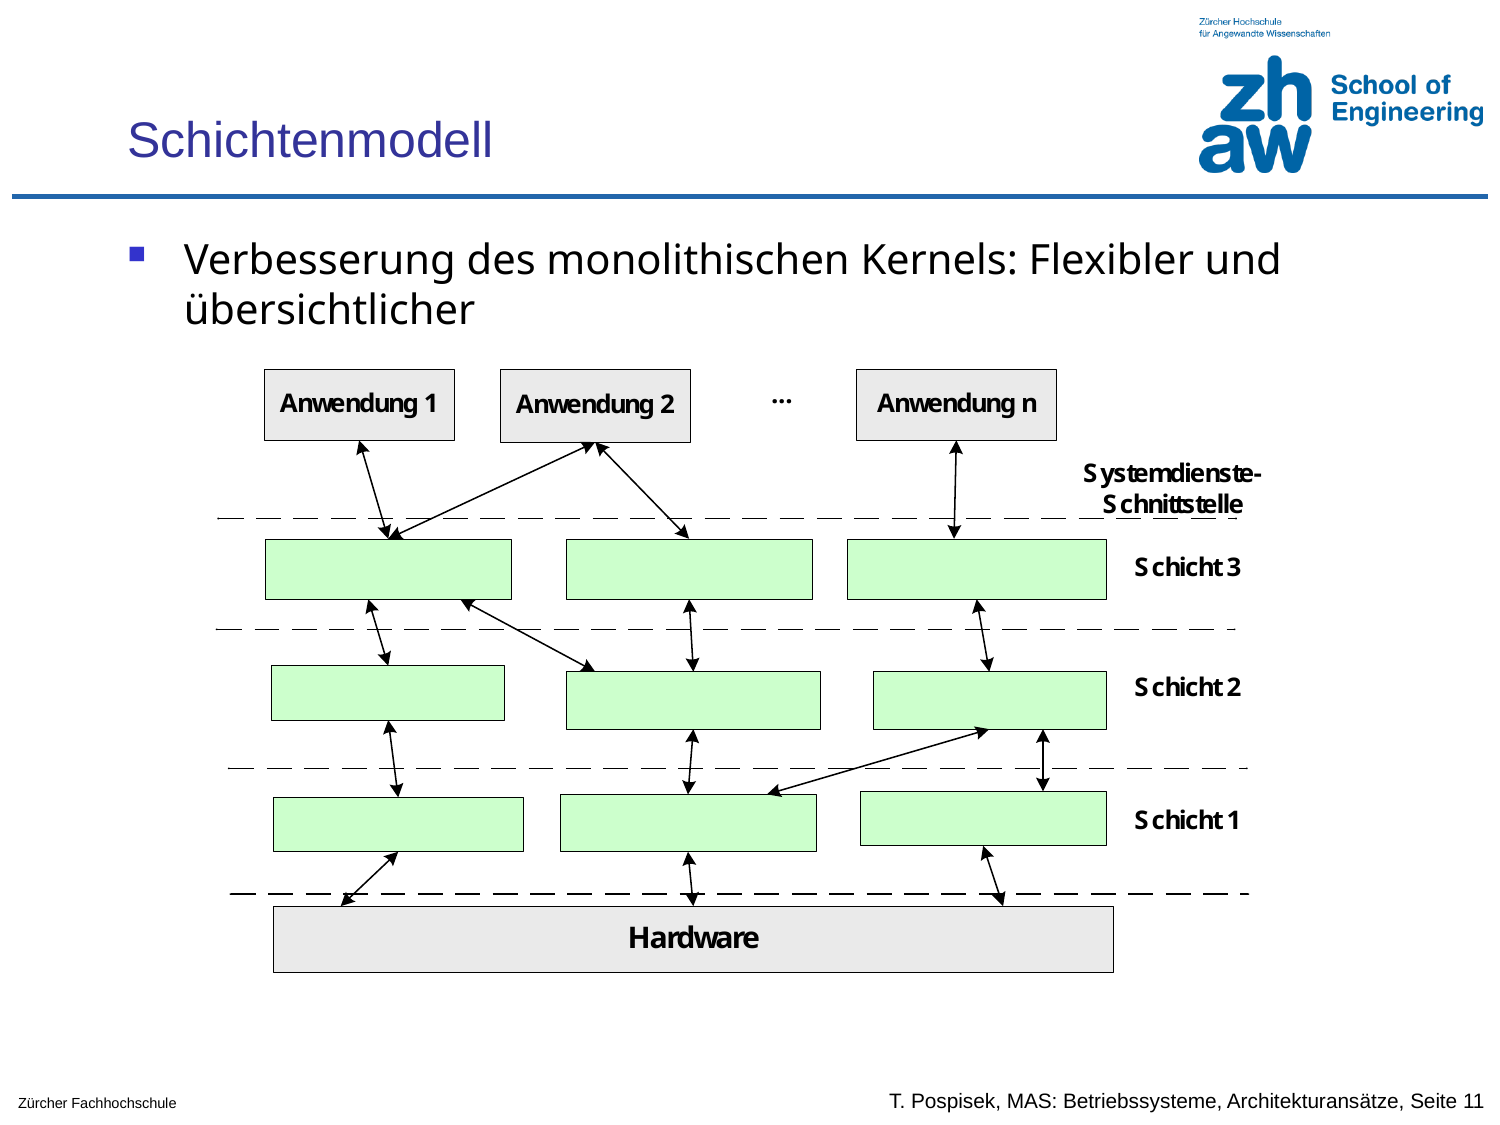

# Schichtenmodell
Verbesserung des monolithischen Kernels: Flexibler und übersichtlicher